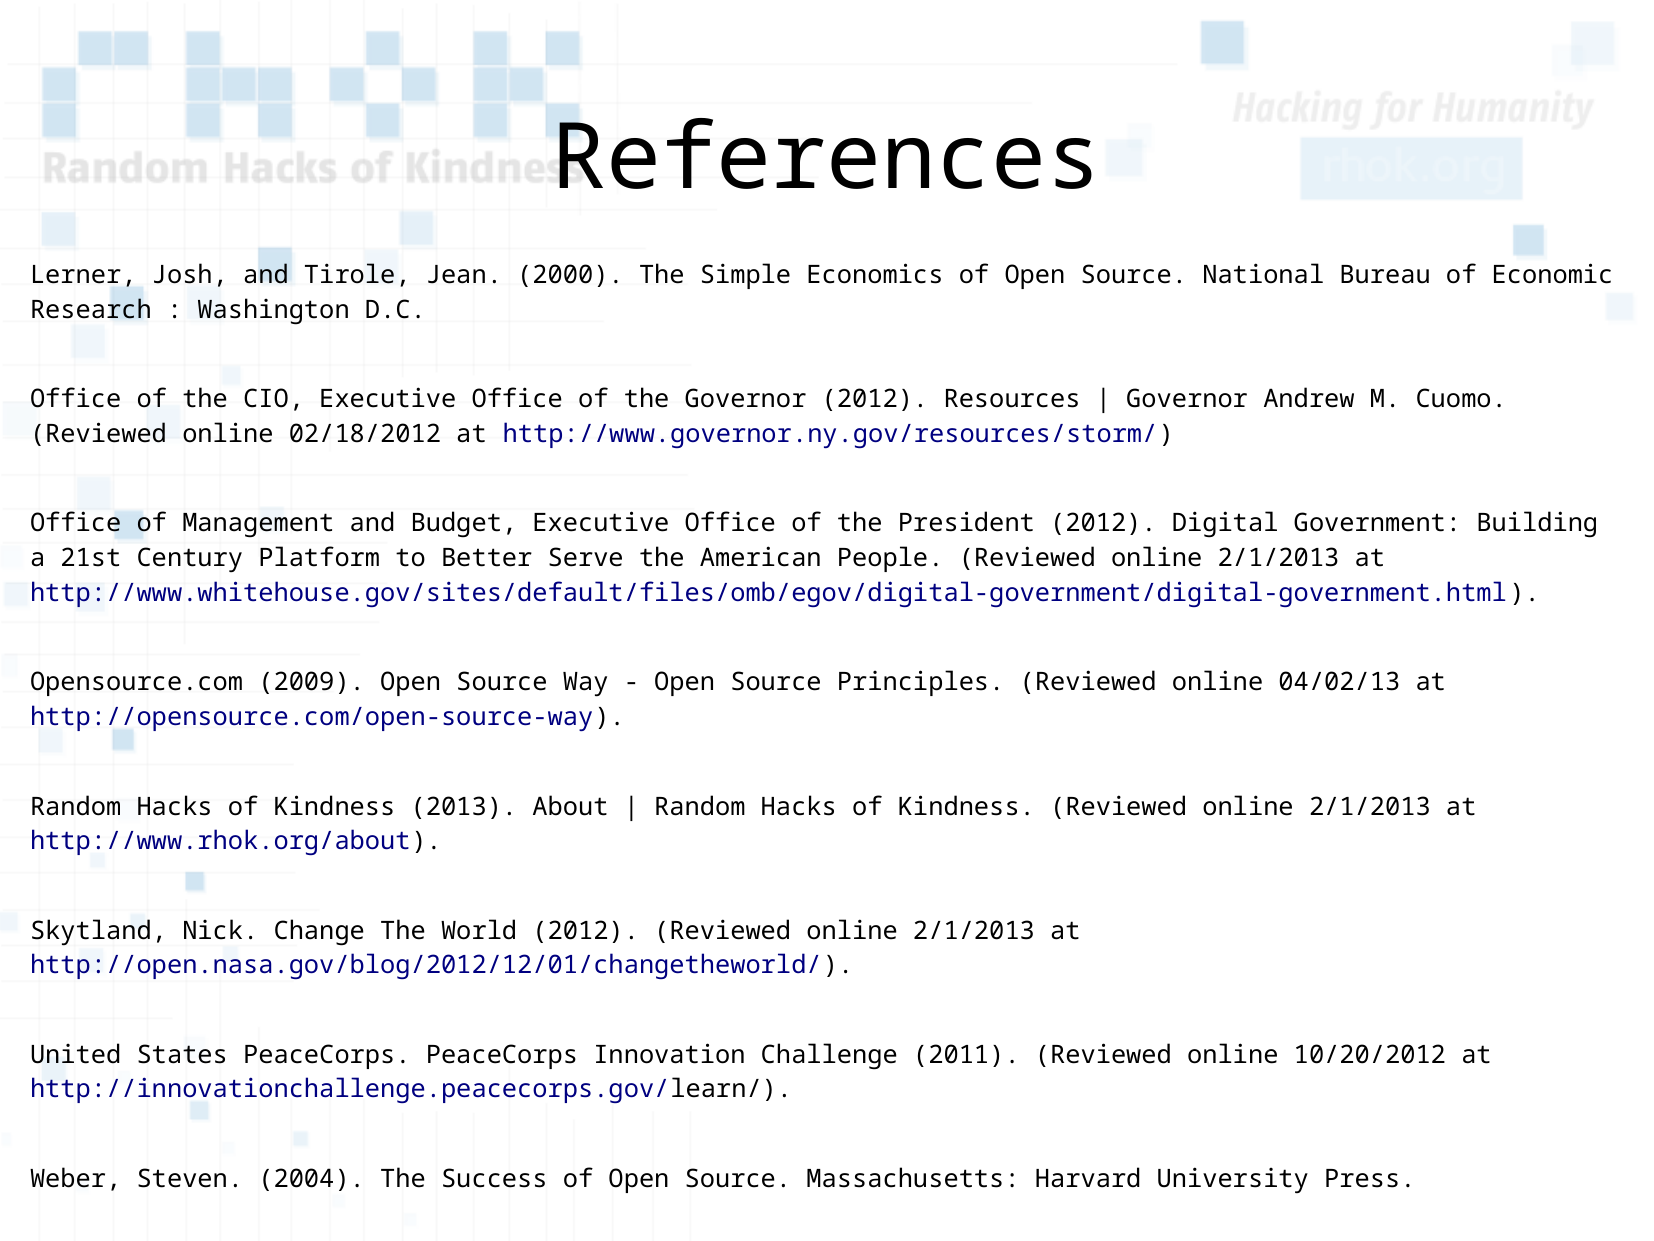

# References
Lerner, Josh, and Tirole, Jean. (2000). The Simple Economics of Open Source. National Bureau of Economic Research : Washington D.C.
Office of the CIO, Executive Office of the Governor (2012). Resources | Governor Andrew M. Cuomo. (Reviewed online 02/18/2012 at http://www.governor.ny.gov/resources/storm/)
Office of Management and Budget, Executive Office of the President (2012). Digital Government: Building a 21st Century Platform to Better Serve the American People. (Reviewed online 2/1/2013 at http://www.whitehouse.gov/sites/default/files/omb/egov/digital-government/digital-government.html).
Opensource.com (2009). Open Source Way - Open Source Principles. (Reviewed online 04/02/13 at http://opensource.com/open-source-way).
Random Hacks of Kindness (2013). About | Random Hacks of Kindness. (Reviewed online 2/1/2013 at http://www.rhok.org/about).
Skytland, Nick. Change The World (2012). (Reviewed online 2/1/2013 at http://open.nasa.gov/blog/2012/12/01/changetheworld/).
United States PeaceCorps. PeaceCorps Innovation Challenge (2011). (Reviewed online 10/20/2012 at http://innovationchallenge.peacecorps.gov/learn/).
Weber, Steven. (2004). The Success of Open Source. Massachusetts: Harvard University Press.